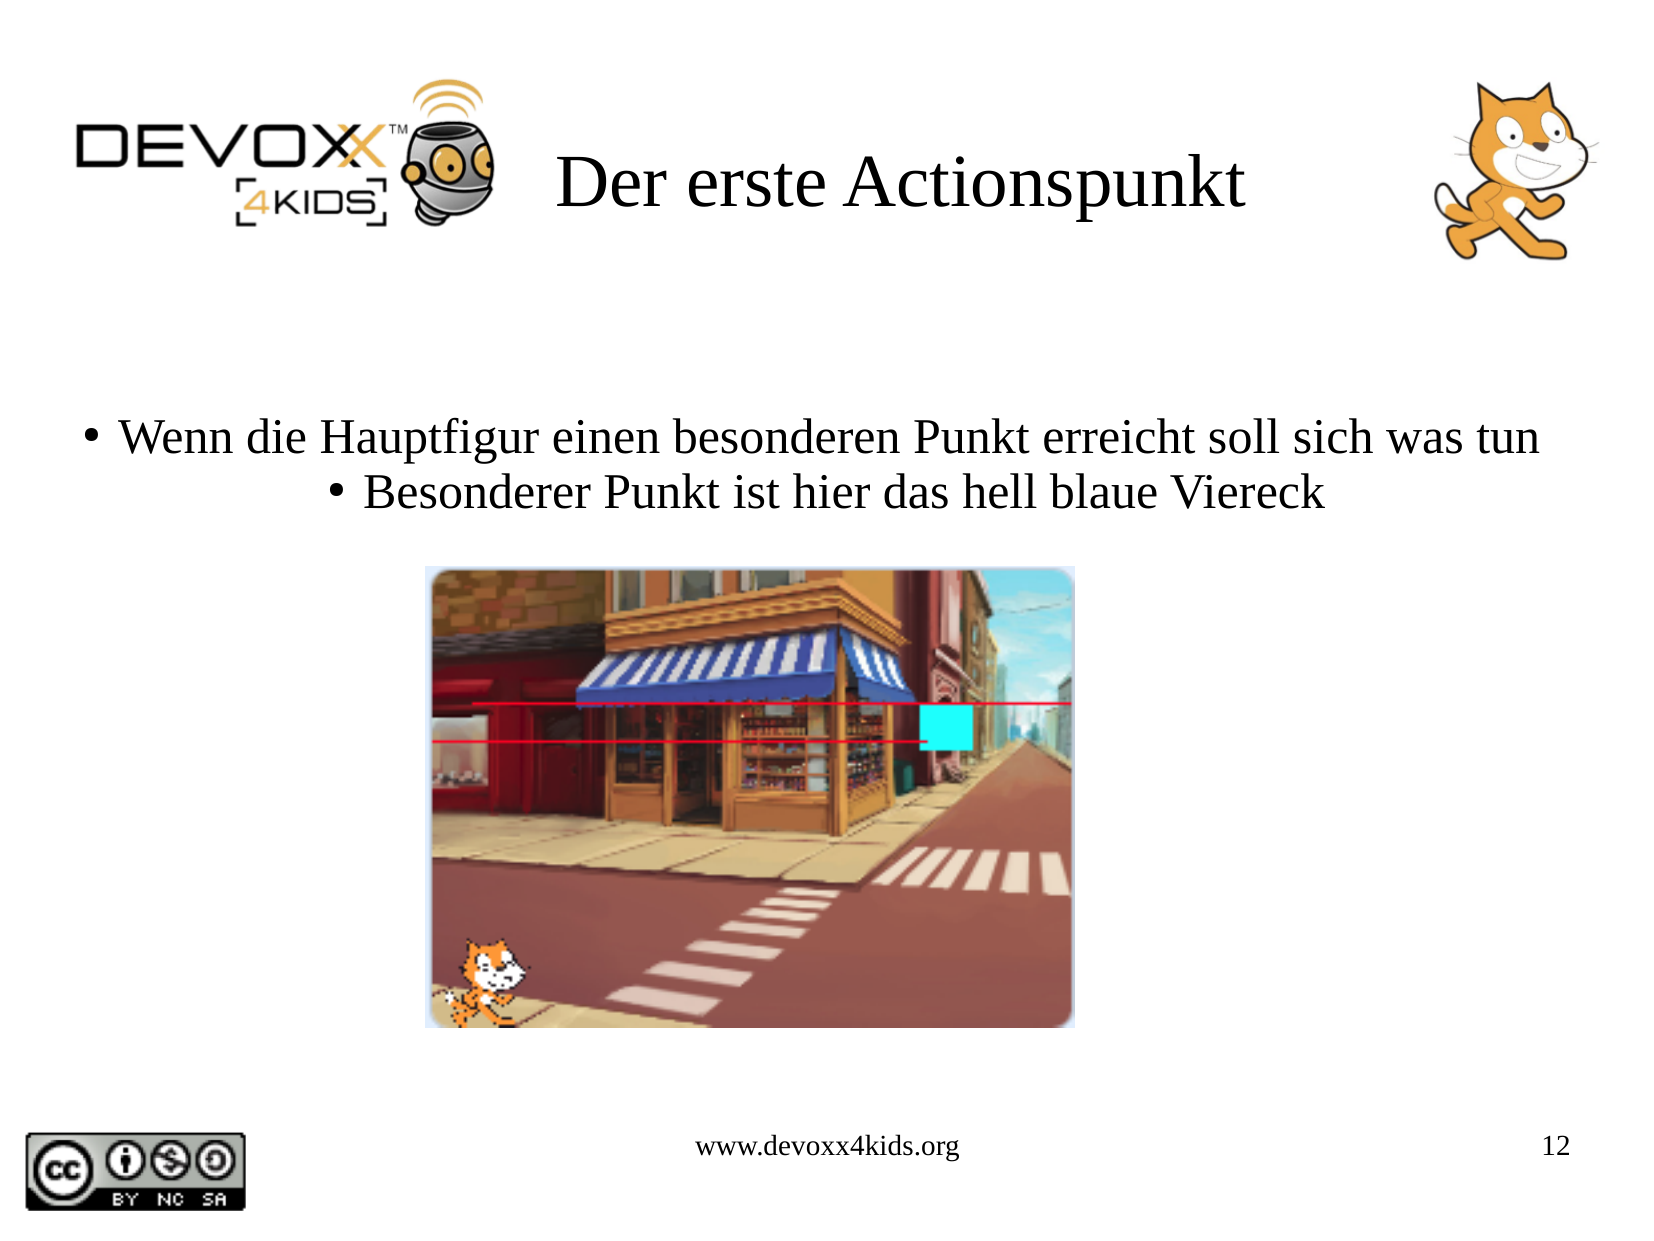

# Der erste Actionspunkt
Wenn die Hauptfigur einen besonderen Punkt erreicht soll sich was tun
Besonderer Punkt ist hier das hell blaue Viereck
www.devoxx4kids.org
12